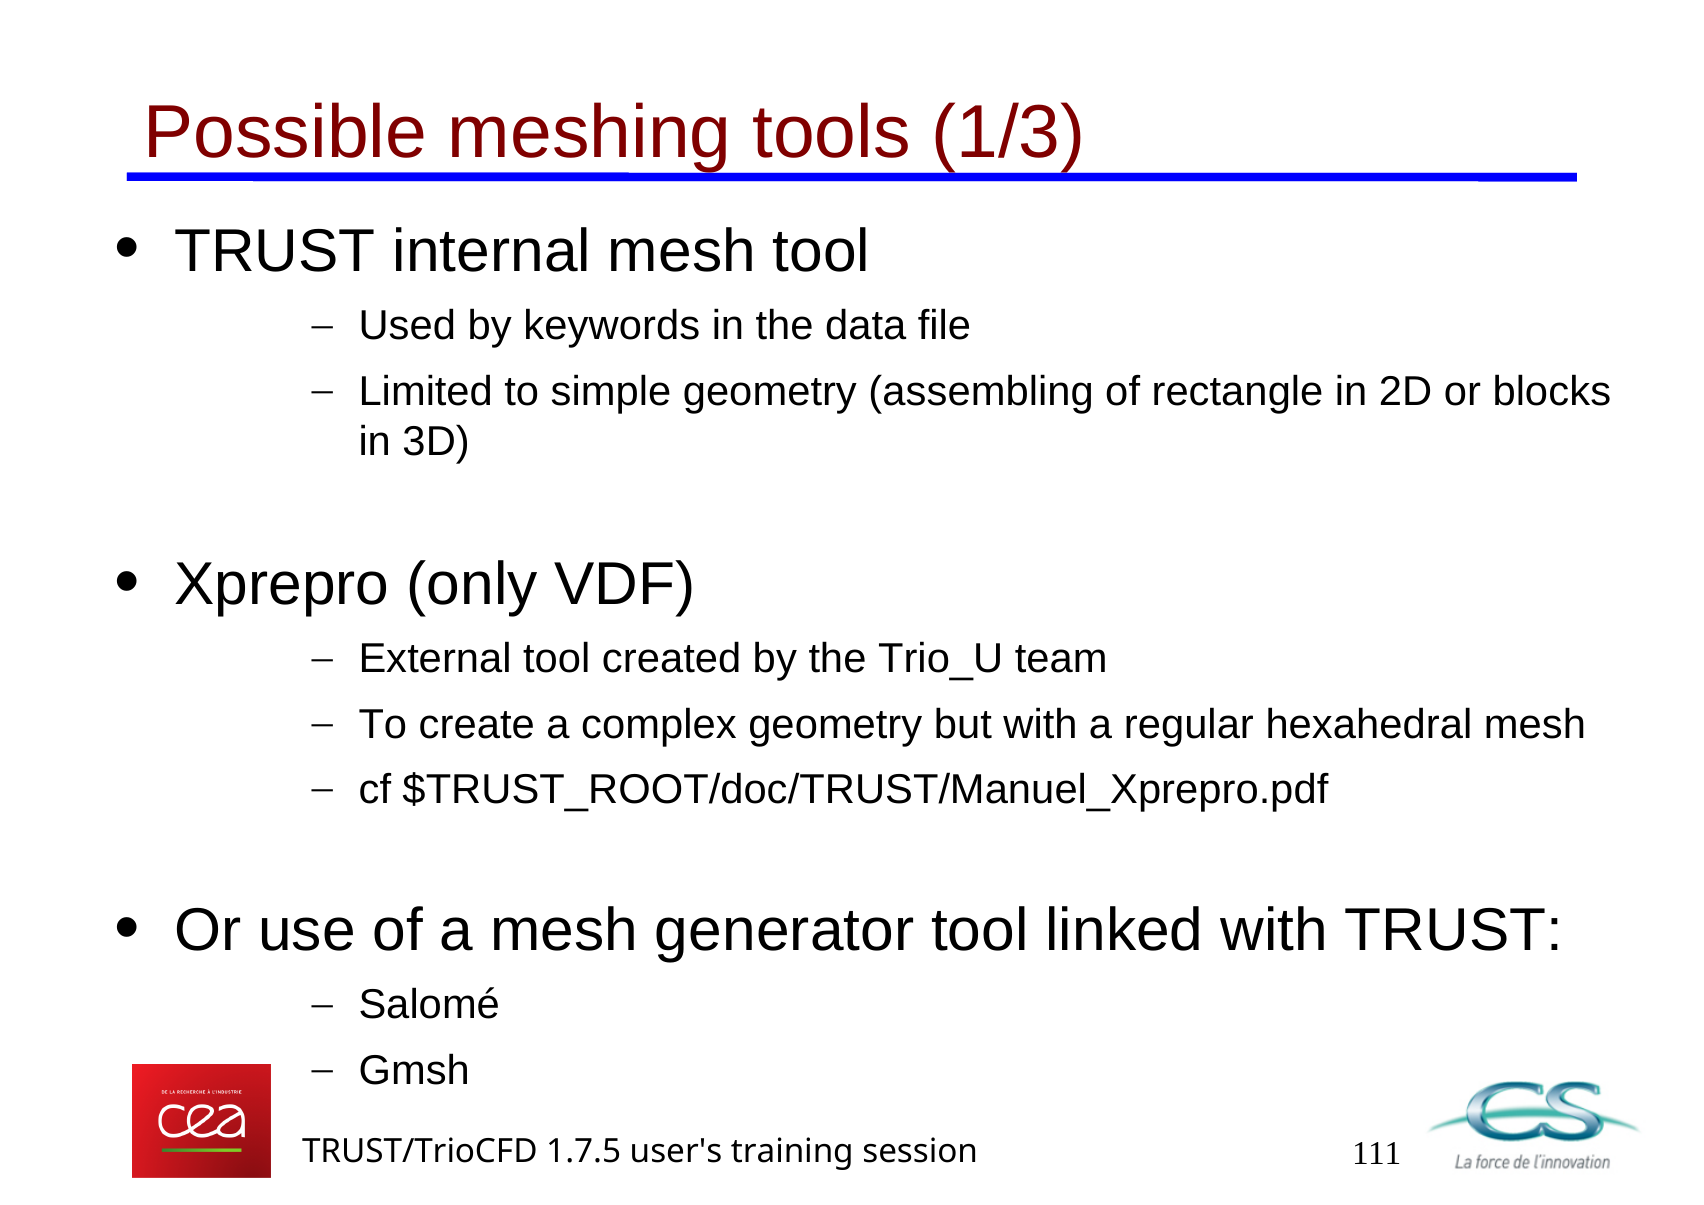

# Possible meshing tools (1/3)
TRUST internal mesh tool
Used by keywords in the data file
Limited to simple geometry (assembling of rectangle in 2D or blocks in 3D)
Xprepro (only VDF)
External tool created by the Trio_U team
To create a complex geometry but with a regular hexahedral mesh
cf $TRUST_ROOT/doc/TRUST/Manuel_Xprepro.pdf
Or use of a mesh generator tool linked with TRUST:
Salomé
Gmsh
TRUST/TrioCFD 1.7.5 user's training session
111